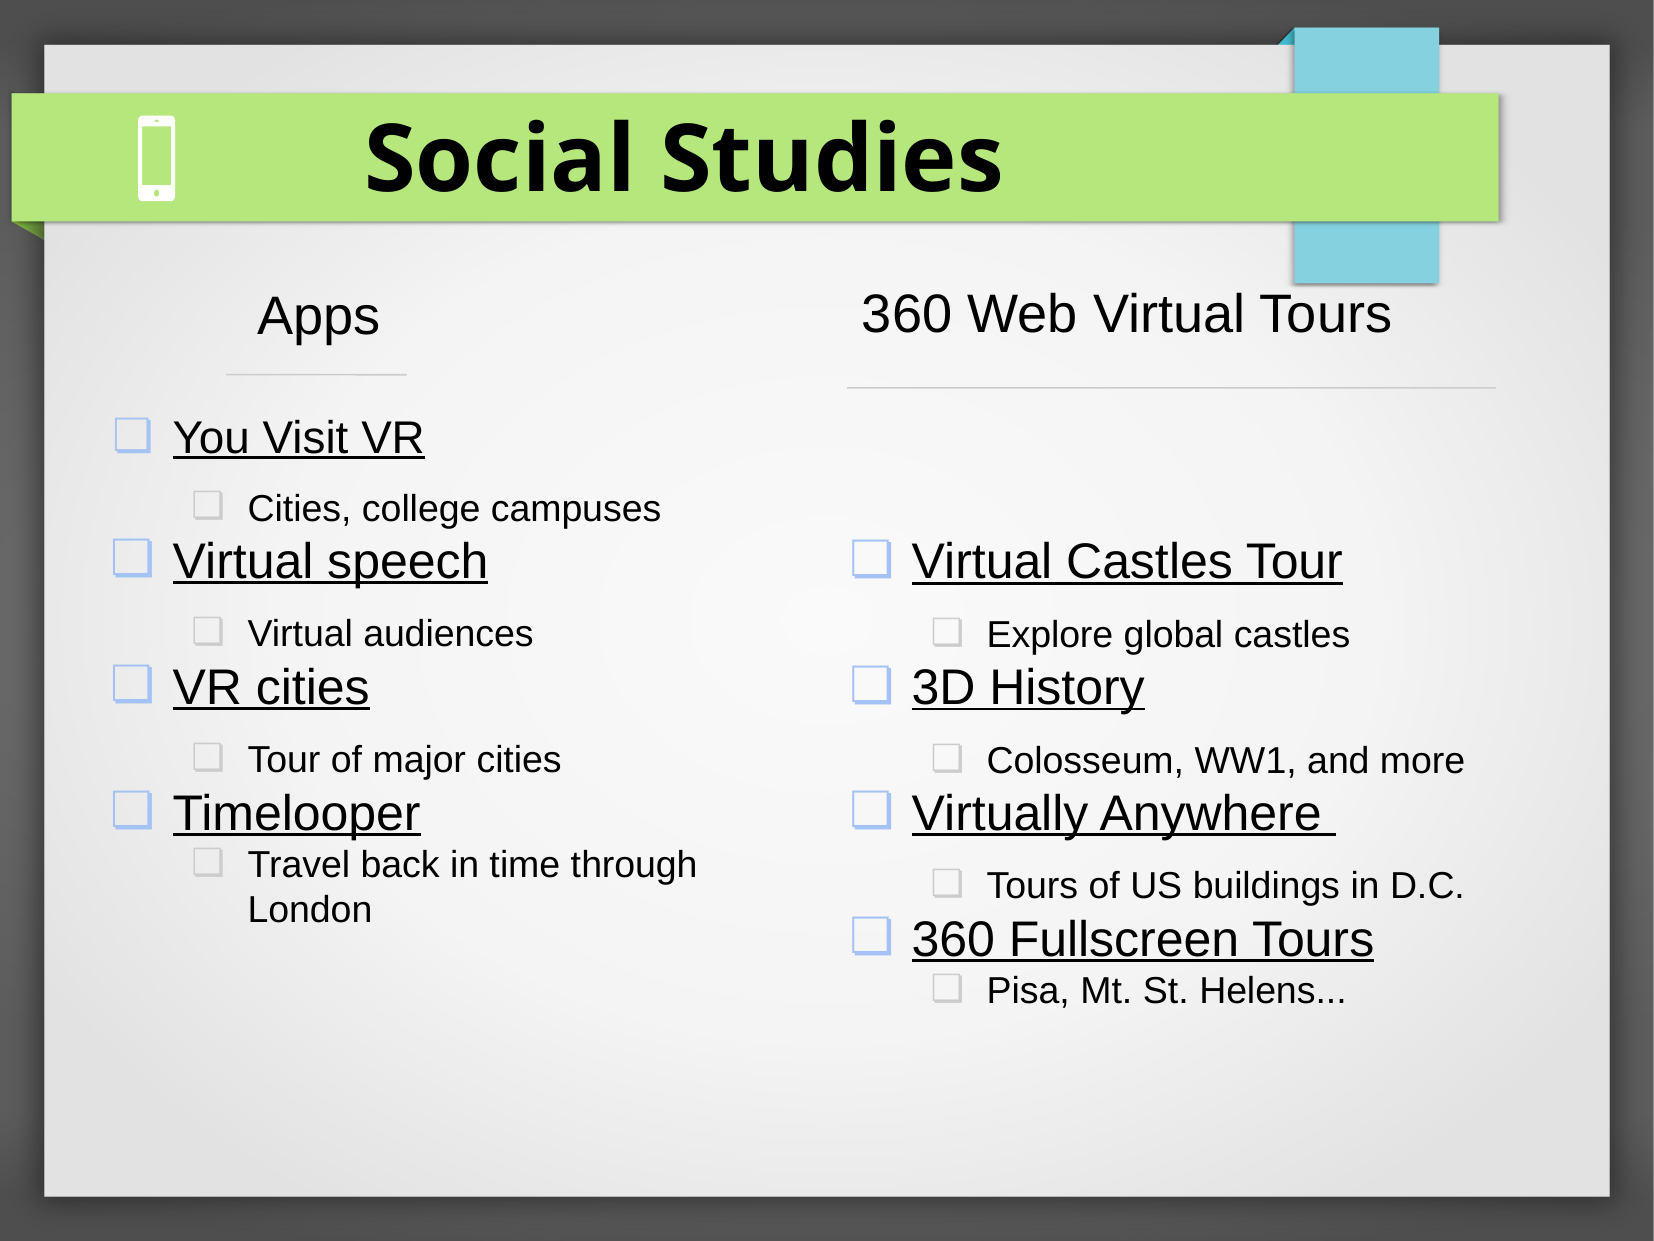

Social Studies
Apps
360 Web Virtual Tours
You Visit VR
Cities, college campuses
Virtual speech
Virtual audiences
VR cities
Tour of major cities
Timelooper
Travel back in time through London
Virtual Castles Tour
Explore global castles
3D History
Colosseum, WW1, and more
Virtually Anywhere
Tours of US buildings in D.C.
360 Fullscreen Tours
Pisa, Mt. St. Helens...